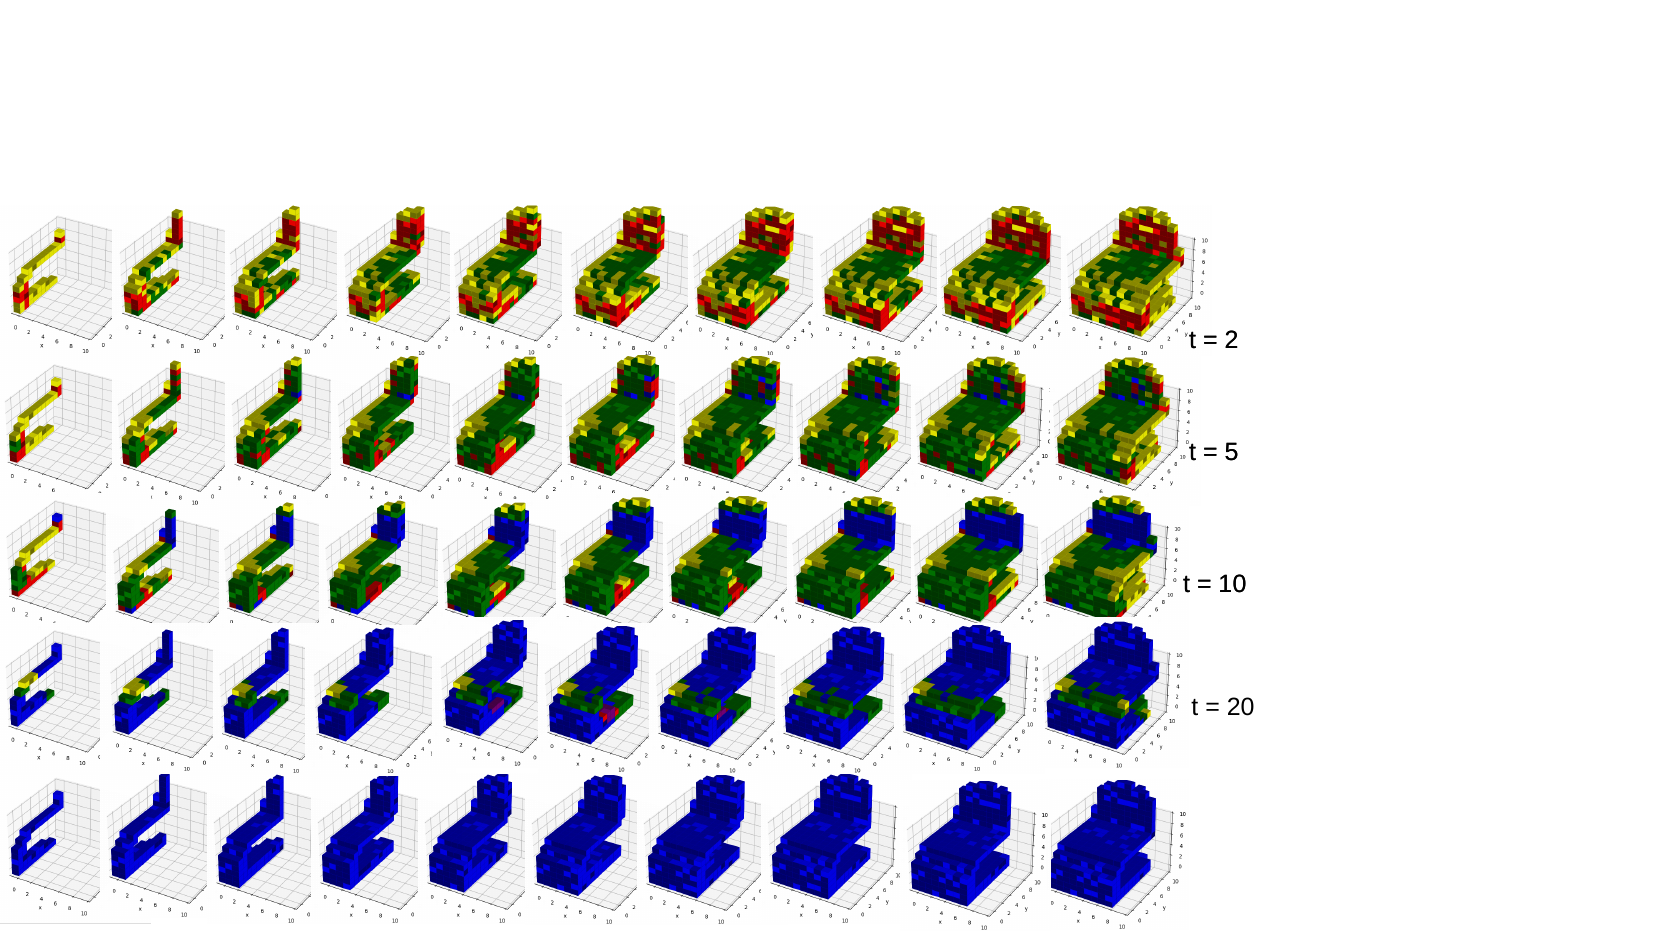

t = 2
t = 2
t = 5
t = 5
t = 10
t = 10
t = 20